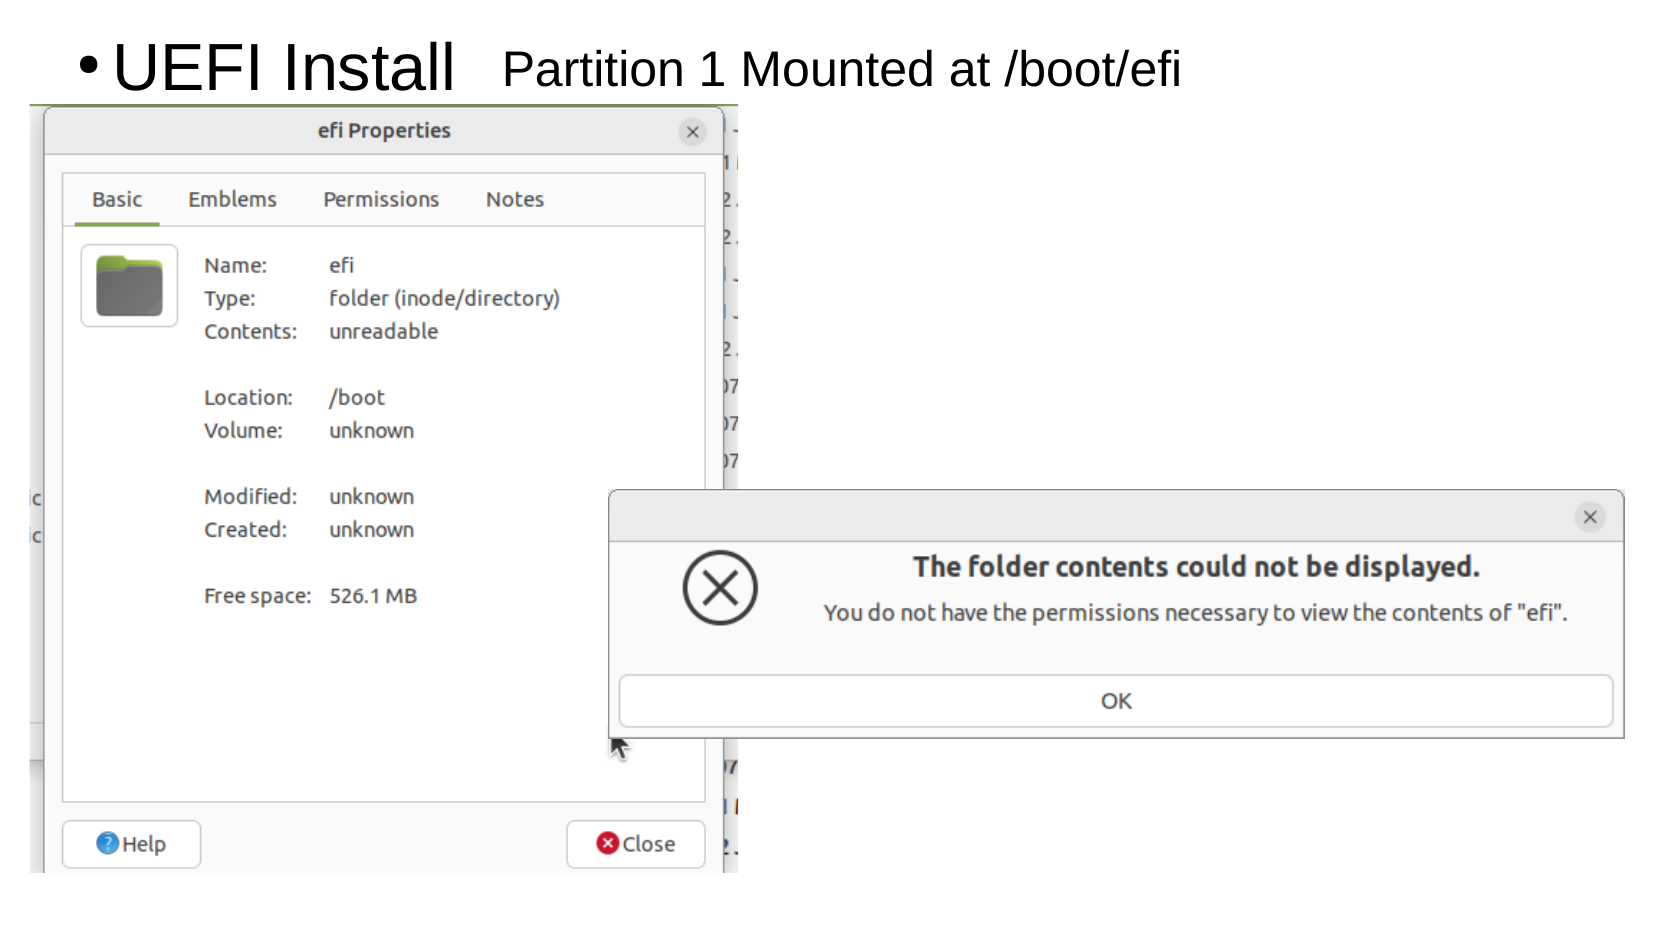

# UEFI Install
Partition 1 Mounted at /boot/efi